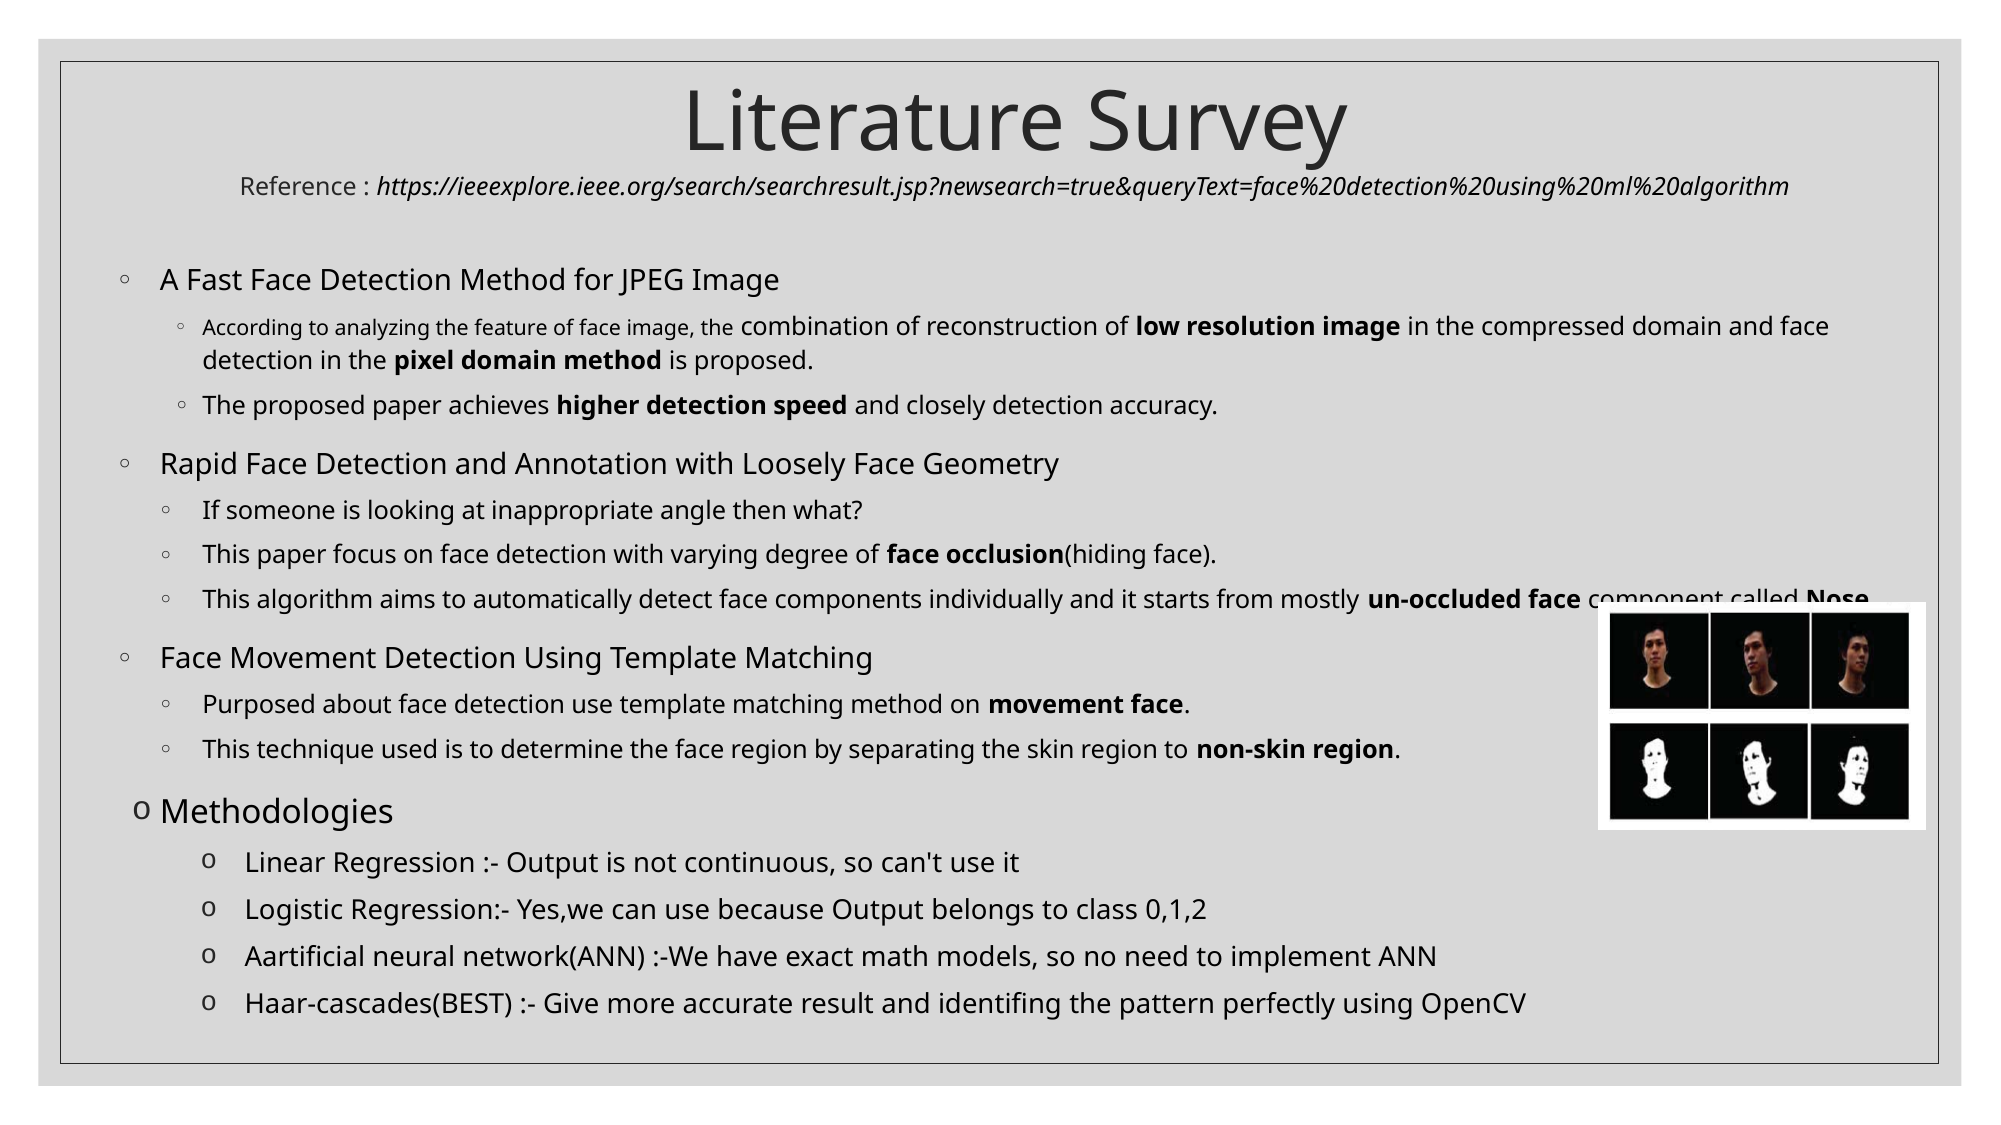

Literature Survey
Reference : https://ieeexplore.ieee.org/search/searchresult.jsp?newsearch=true&queryText=face%20detection%20using%20ml%20algorithm
A Fast Face Detection Method for JPEG Image
According to analyzing the feature of face image, the combination of reconstruction of low resolution image in the compressed domain and face detection in the pixel domain method is proposed.
The proposed paper achieves higher detection speed and closely detection accuracy.
Rapid Face Detection and Annotation with Loosely Face Geometry
If someone is looking at inappropriate angle then what?
This paper focus on face detection with varying degree of face occlusion(hiding face).
This algorithm aims to automatically detect face components individually and it starts from mostly un-occluded face component called Nose.
Face Movement Detection Using Template Matching
Purposed about face detection use template matching method on movement face.
This technique used is to determine the face region by separating the skin region to non-skin region.
Methodologies
Linear Regression :- Output is not continuous, so can't use it
Logistic Regression:- Yes,we can use because Output belongs to class 0,1,2
Aartificial neural network(ANN) :-We have exact math models, so no need to implement ANN
Haar-cascades(BEST) :- Give more accurate result and identifing the pattern perfectly using OpenCV